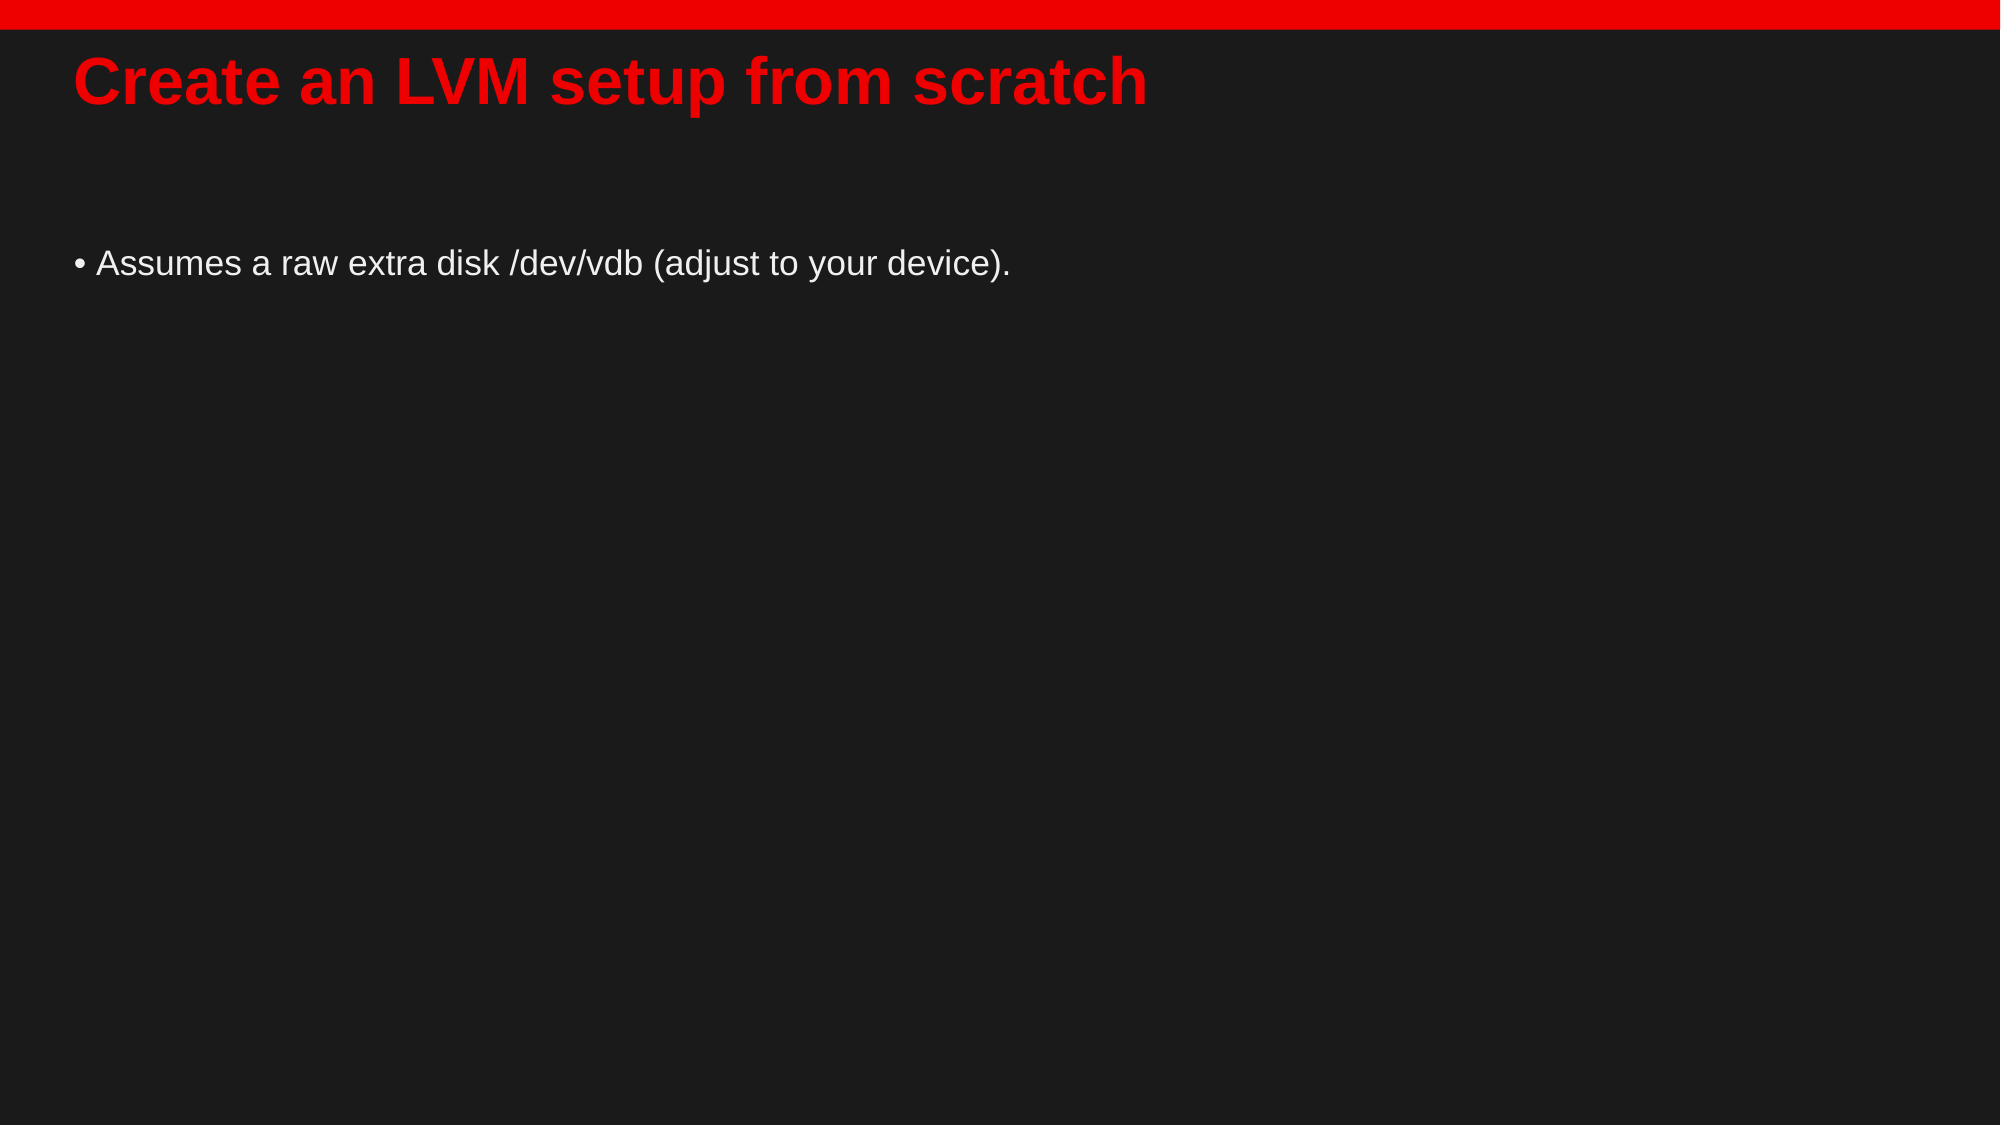

Create an LVM setup from scratch
• Assumes a raw extra disk /dev/vdb (adjust to your device).